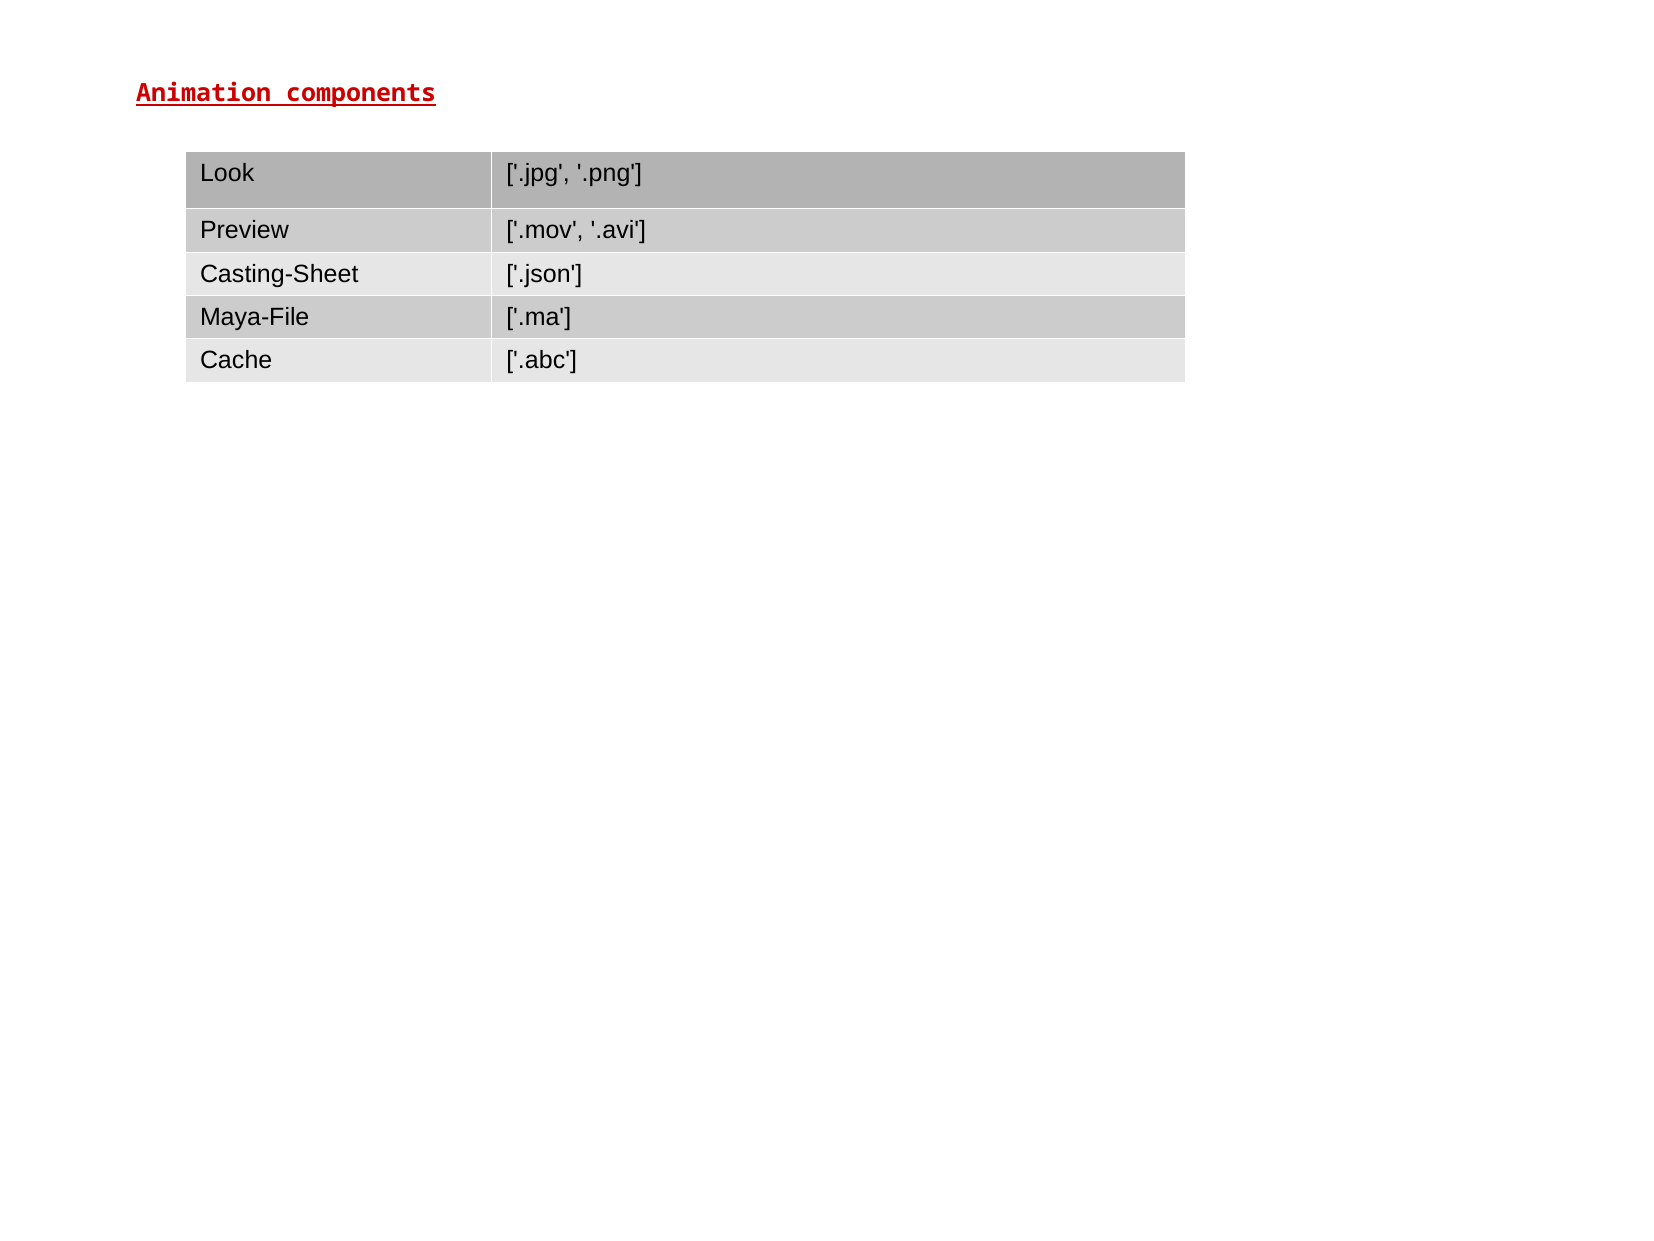

Animation components
| Look | ['.jpg', '.png'] |
| --- | --- |
| Preview | ['.mov', '.avi'] |
| Casting-Sheet | ['.json'] |
| Maya-File | ['.ma'] |
| Cache | ['.abc'] |